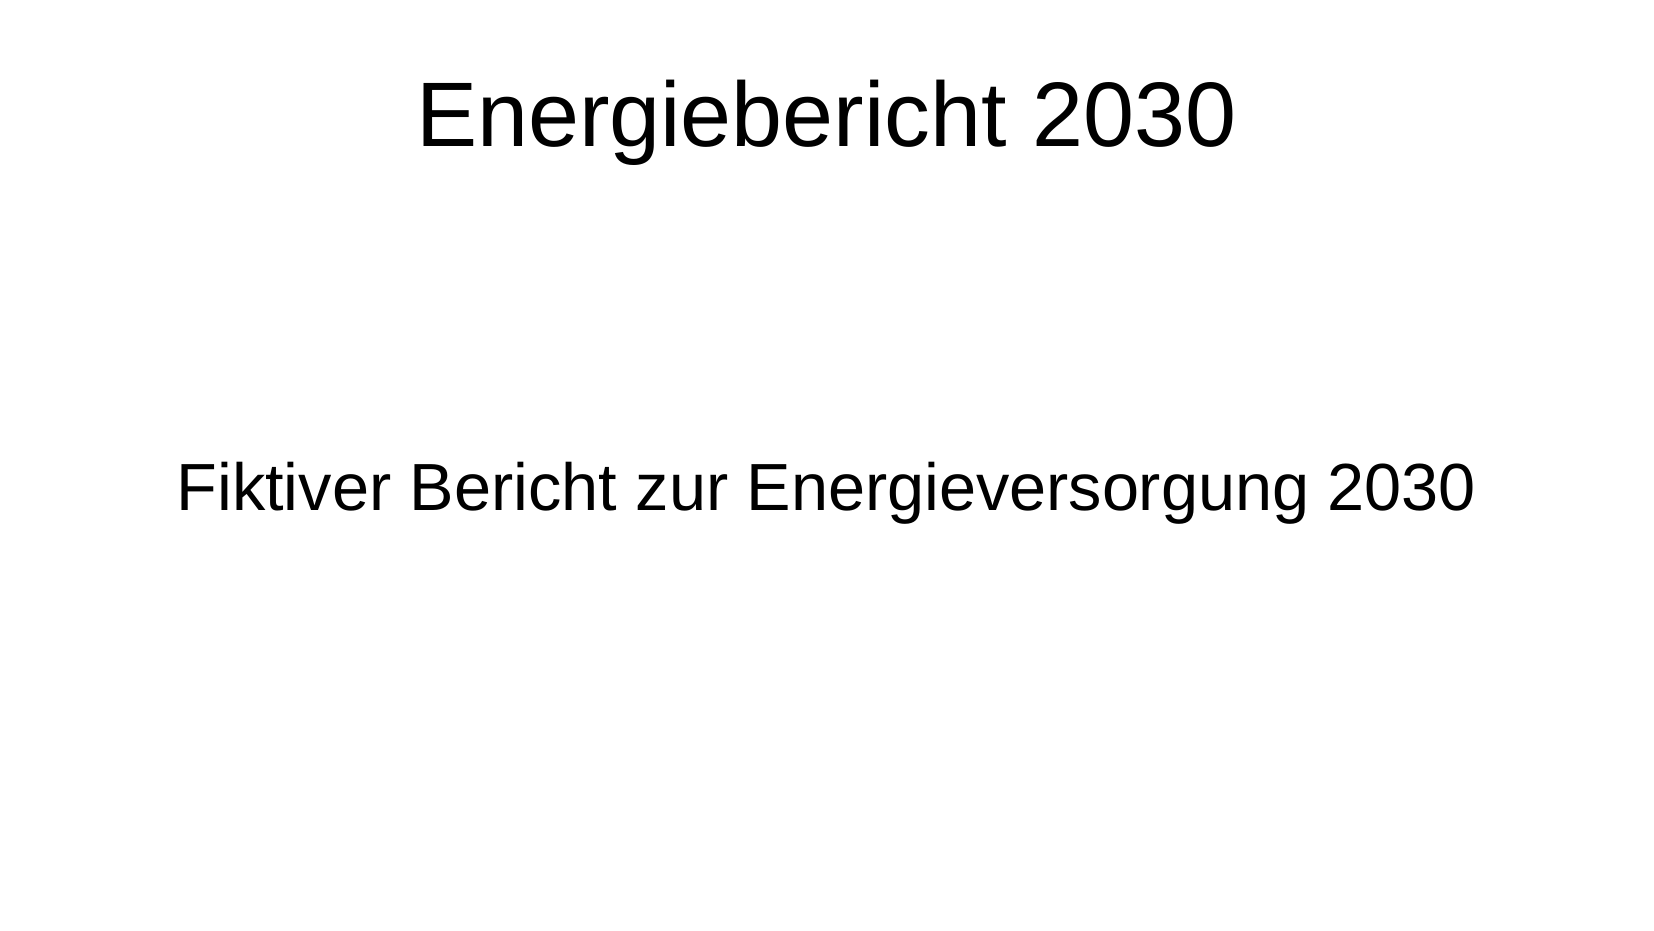

# Energiebericht 2030
Fiktiver Bericht zur Energieversorgung 2030